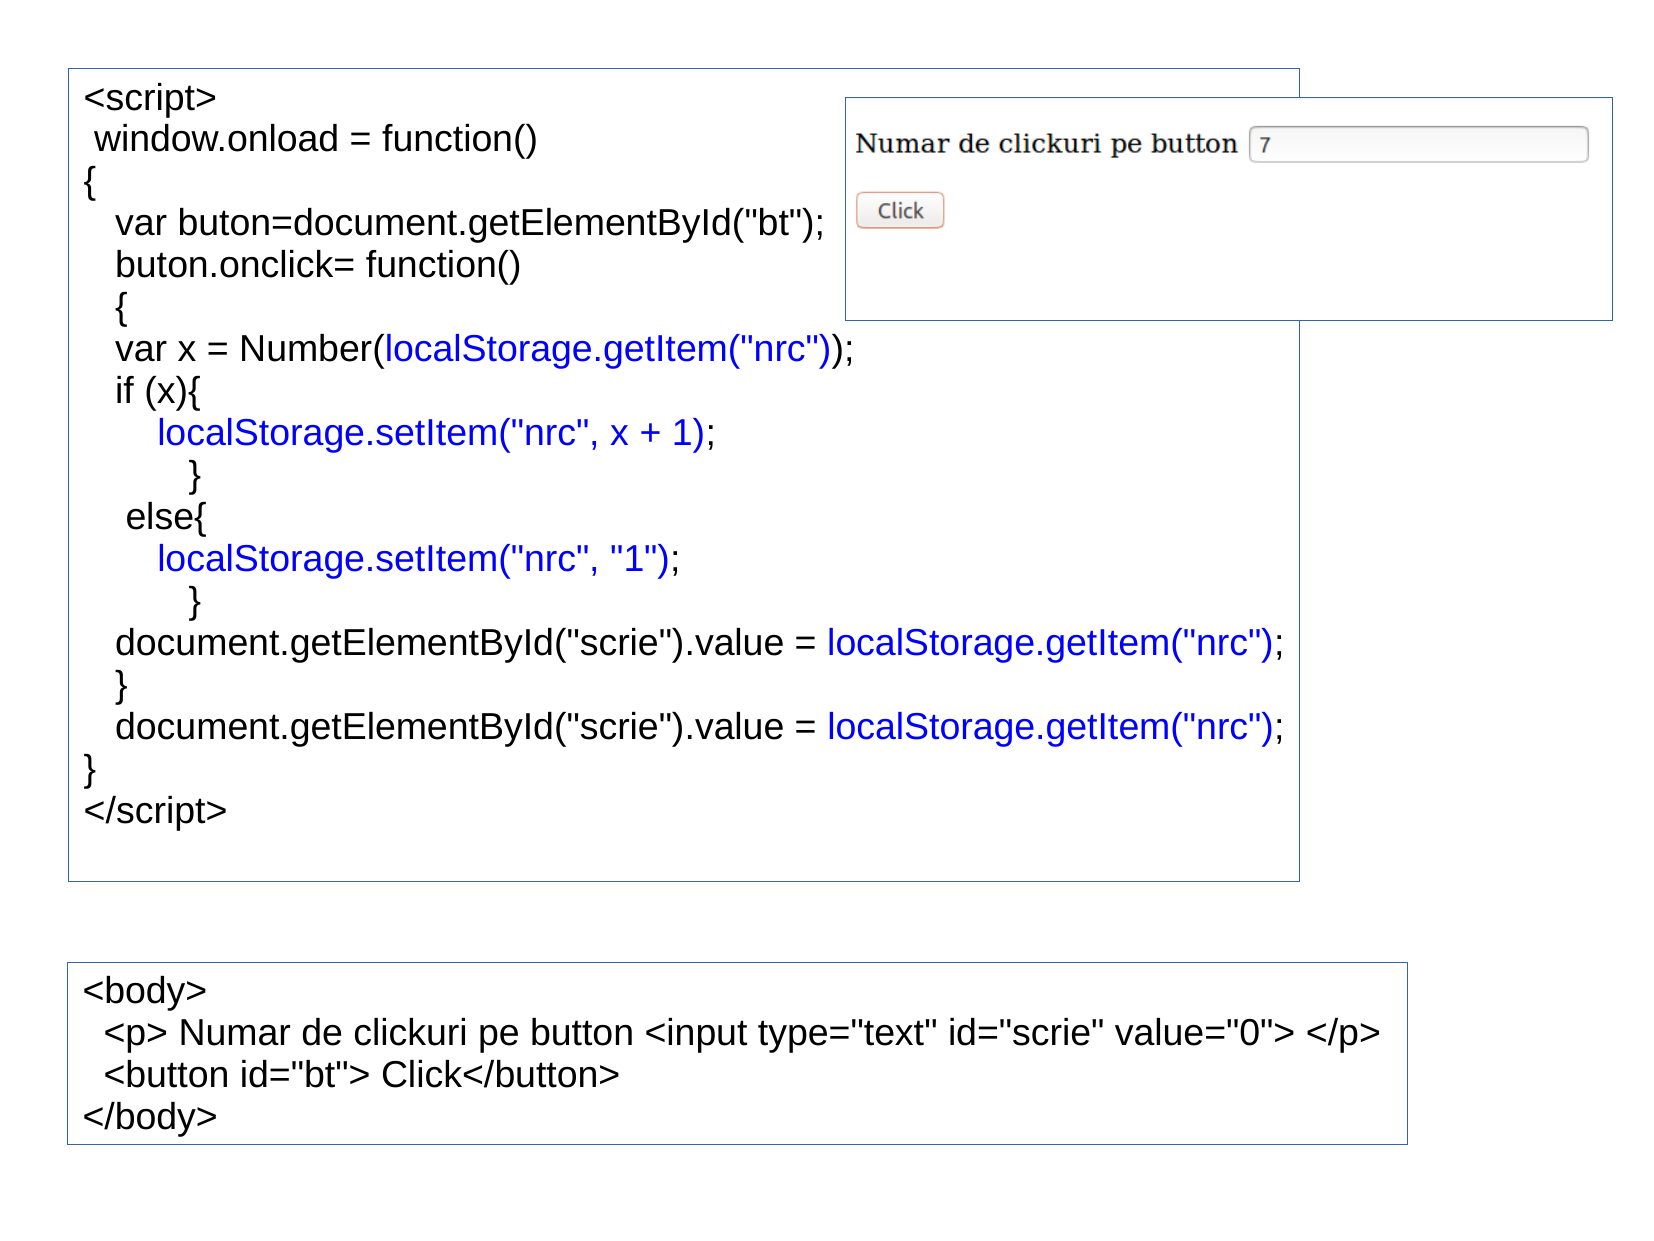

<script>
 window.onload = function()
{
 var buton=document.getElementById("bt");
 buton.onclick= function()
 {
 var x = Number(localStorage.getItem("nrc"));
 if (x){
 localStorage.setItem("nrc", x + 1);
 }
 else{
 localStorage.setItem("nrc", "1");
 }
 document.getElementById("scrie").value = localStorage.getItem("nrc");
 }
 document.getElementById("scrie").value = localStorage.getItem("nrc");
}
</script>
<body>
 <p> Numar de clickuri pe button <input type="text" id="scrie" value="0"> </p>
 <button id="bt"> Click</button>
</body>